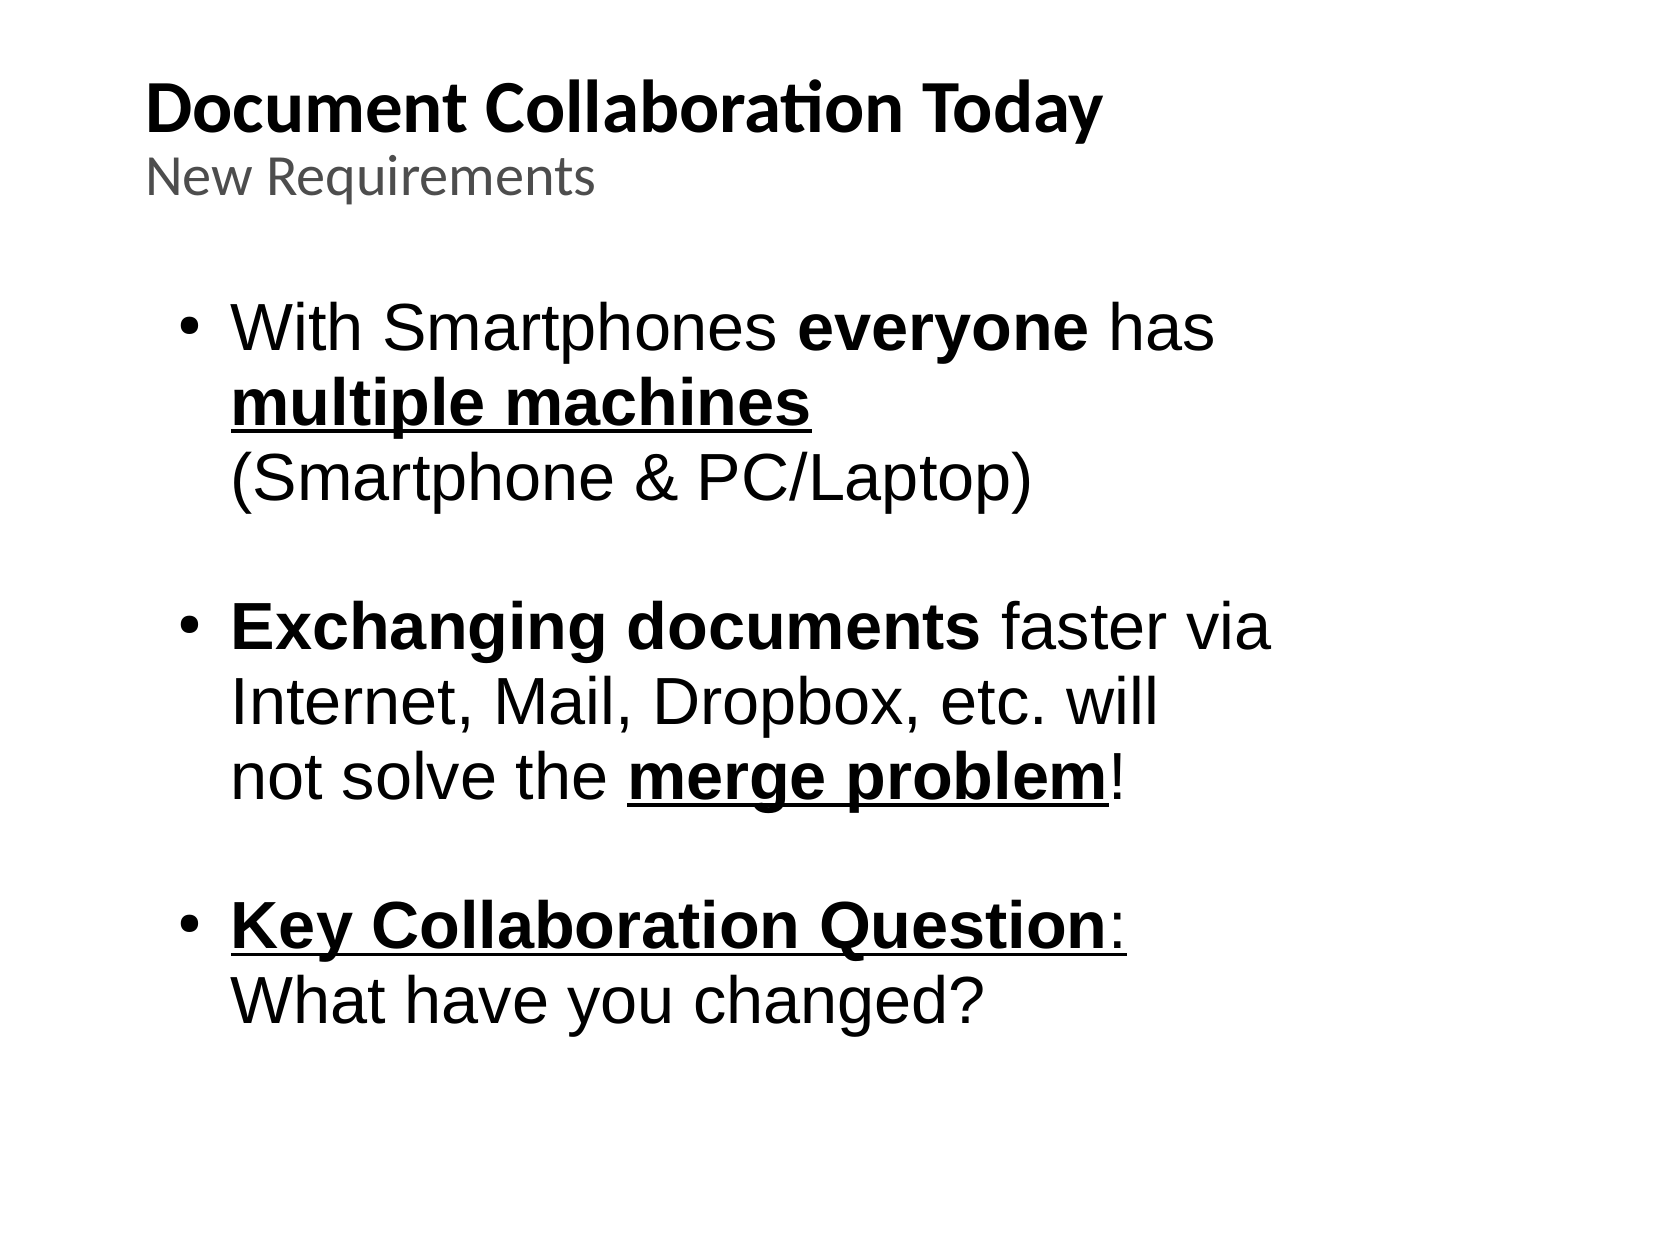

# Document Collaboration Today New Requirements
With Smartphones everyone has multiple machines
(Smartphone & PC/Laptop)
Exchanging documents faster via Internet, Mail, Dropbox, etc. will
not solve the merge problem!
Key Collaboration Question:
What have you changed?